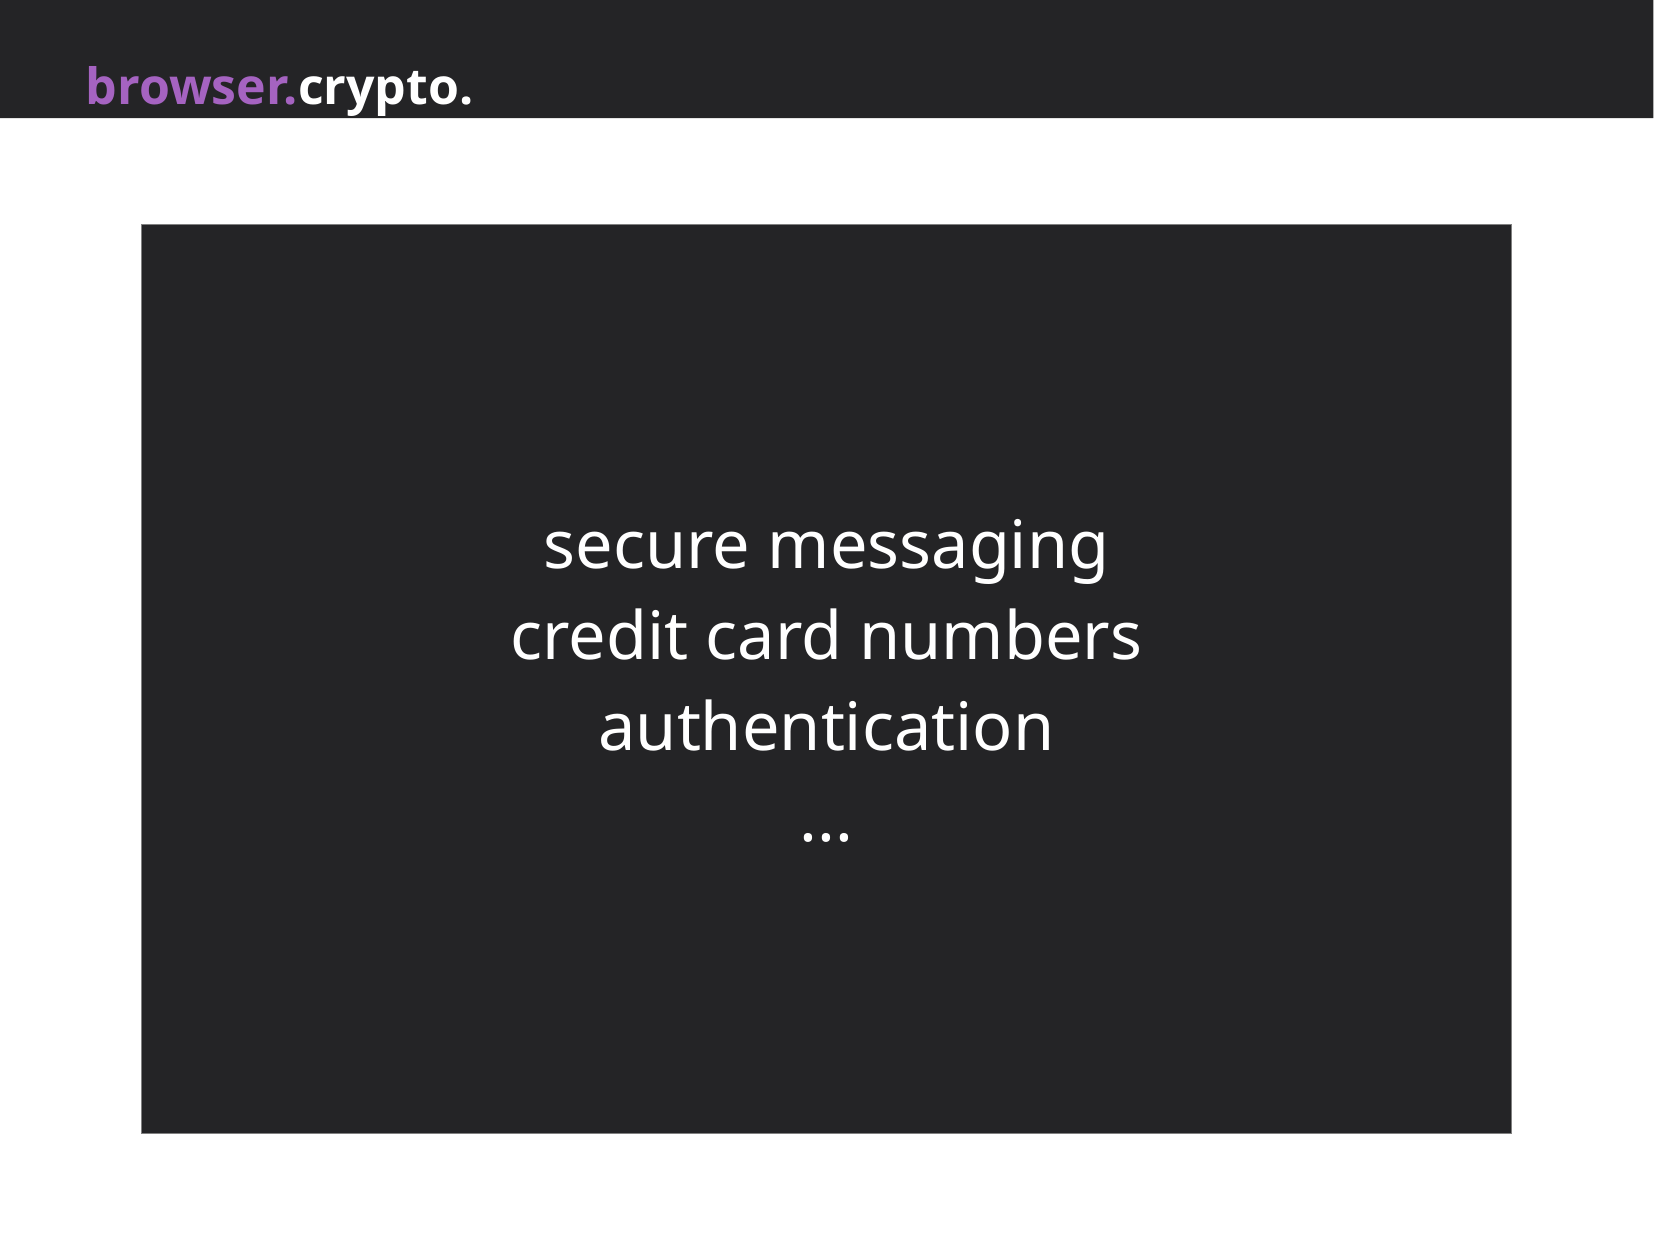

browser.crypto.
secure messaging
credit card numbers
authentication
...